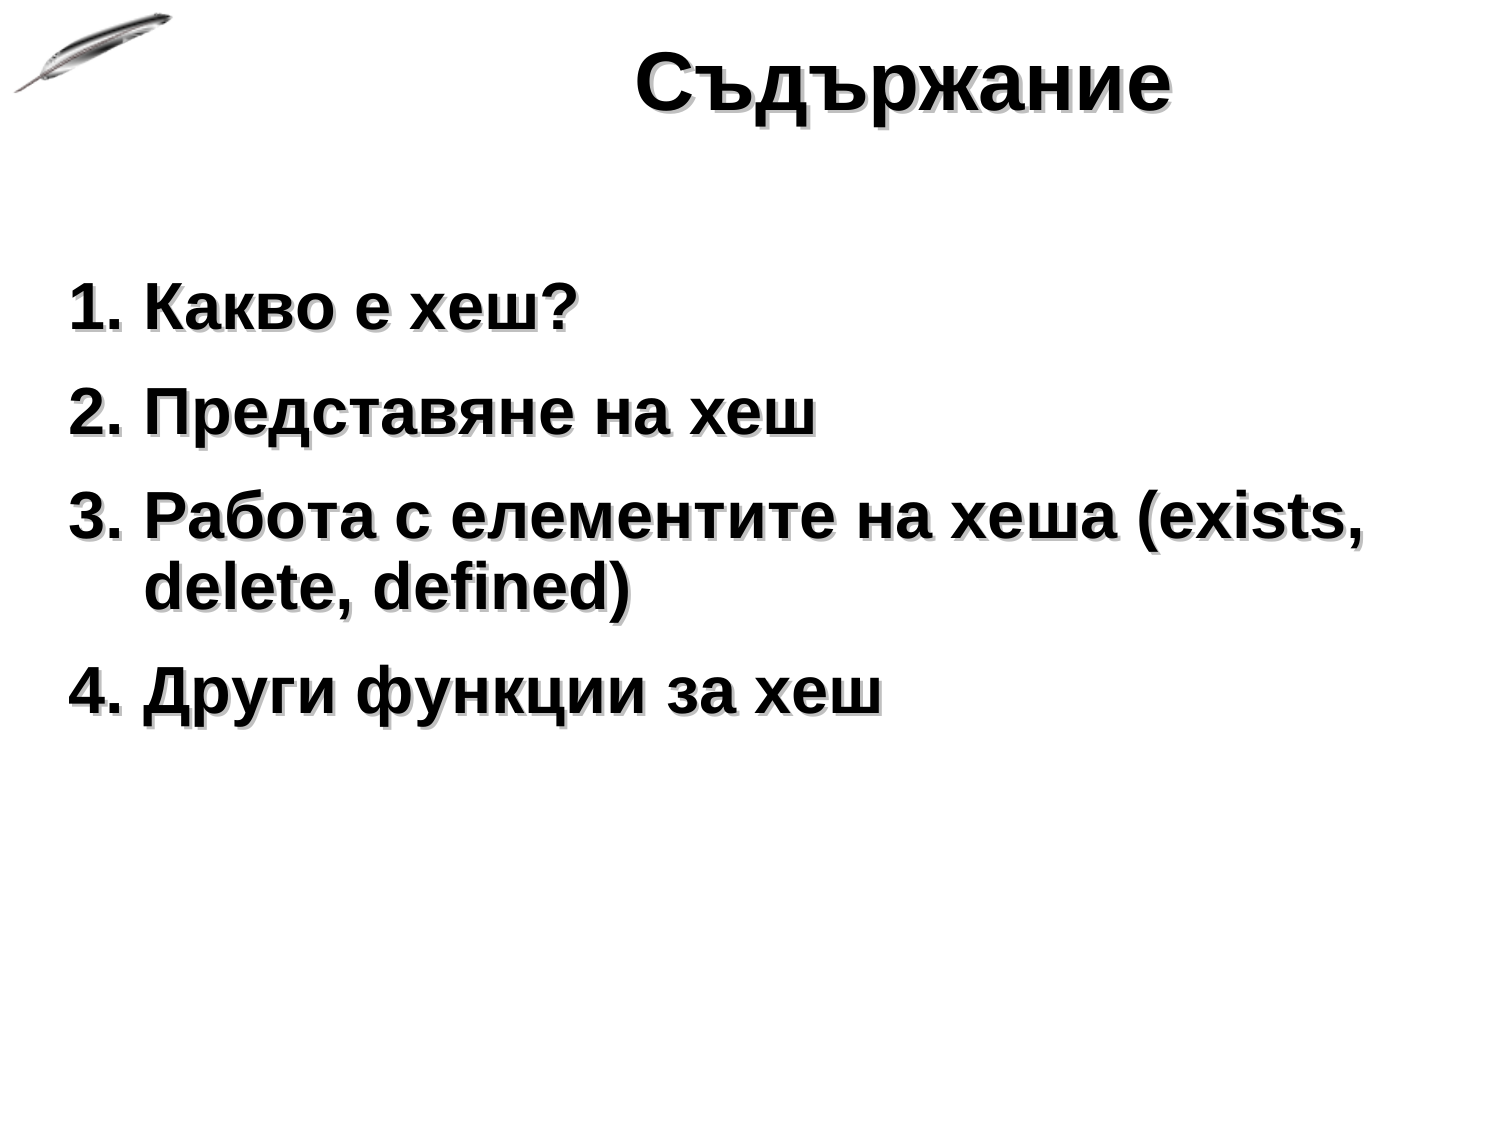

# Съдържание
Какво е хеш?
Представяне на хеш
Работа с елементите на хеша (exists, delete, defined)
Други функции за хеш